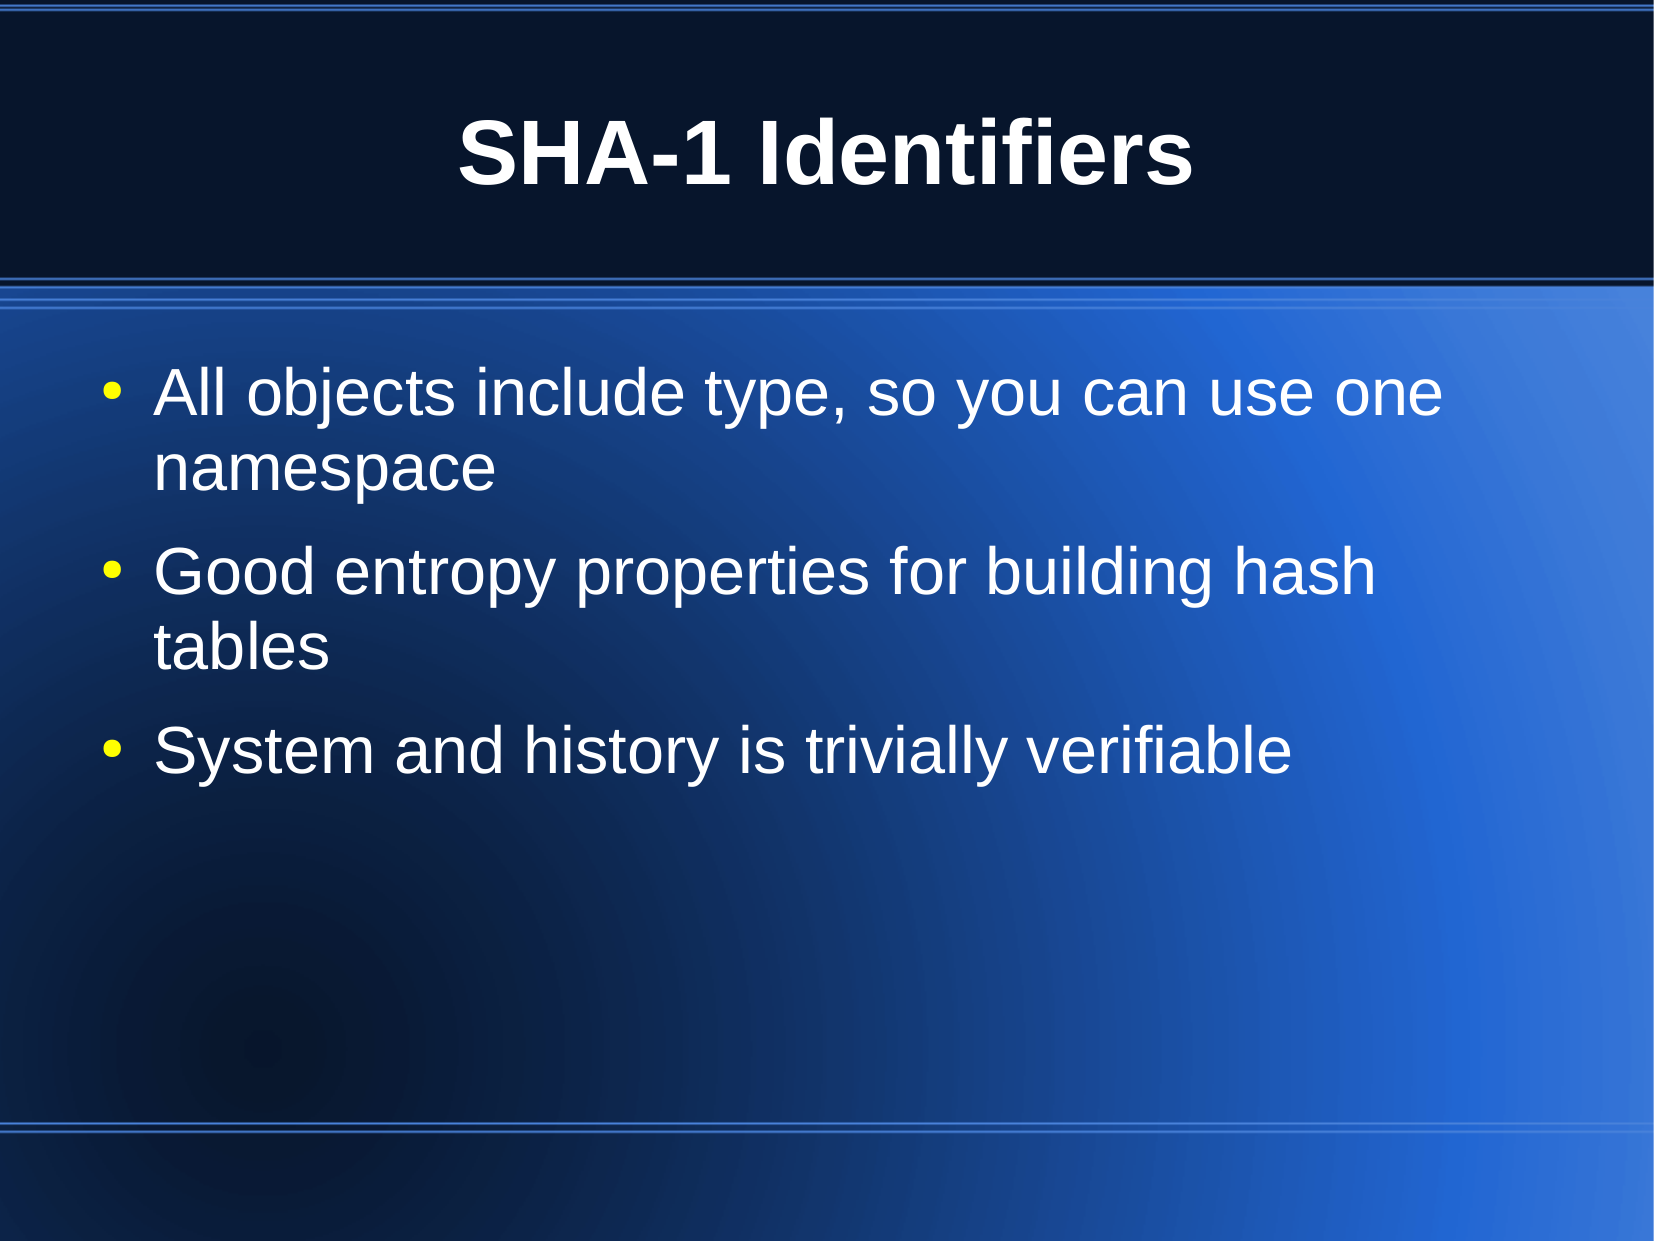

# SHA-1 Identifiers
All objects include type, so you can use one namespace
Good entropy properties for building hash tables
System and history is trivially verifiable